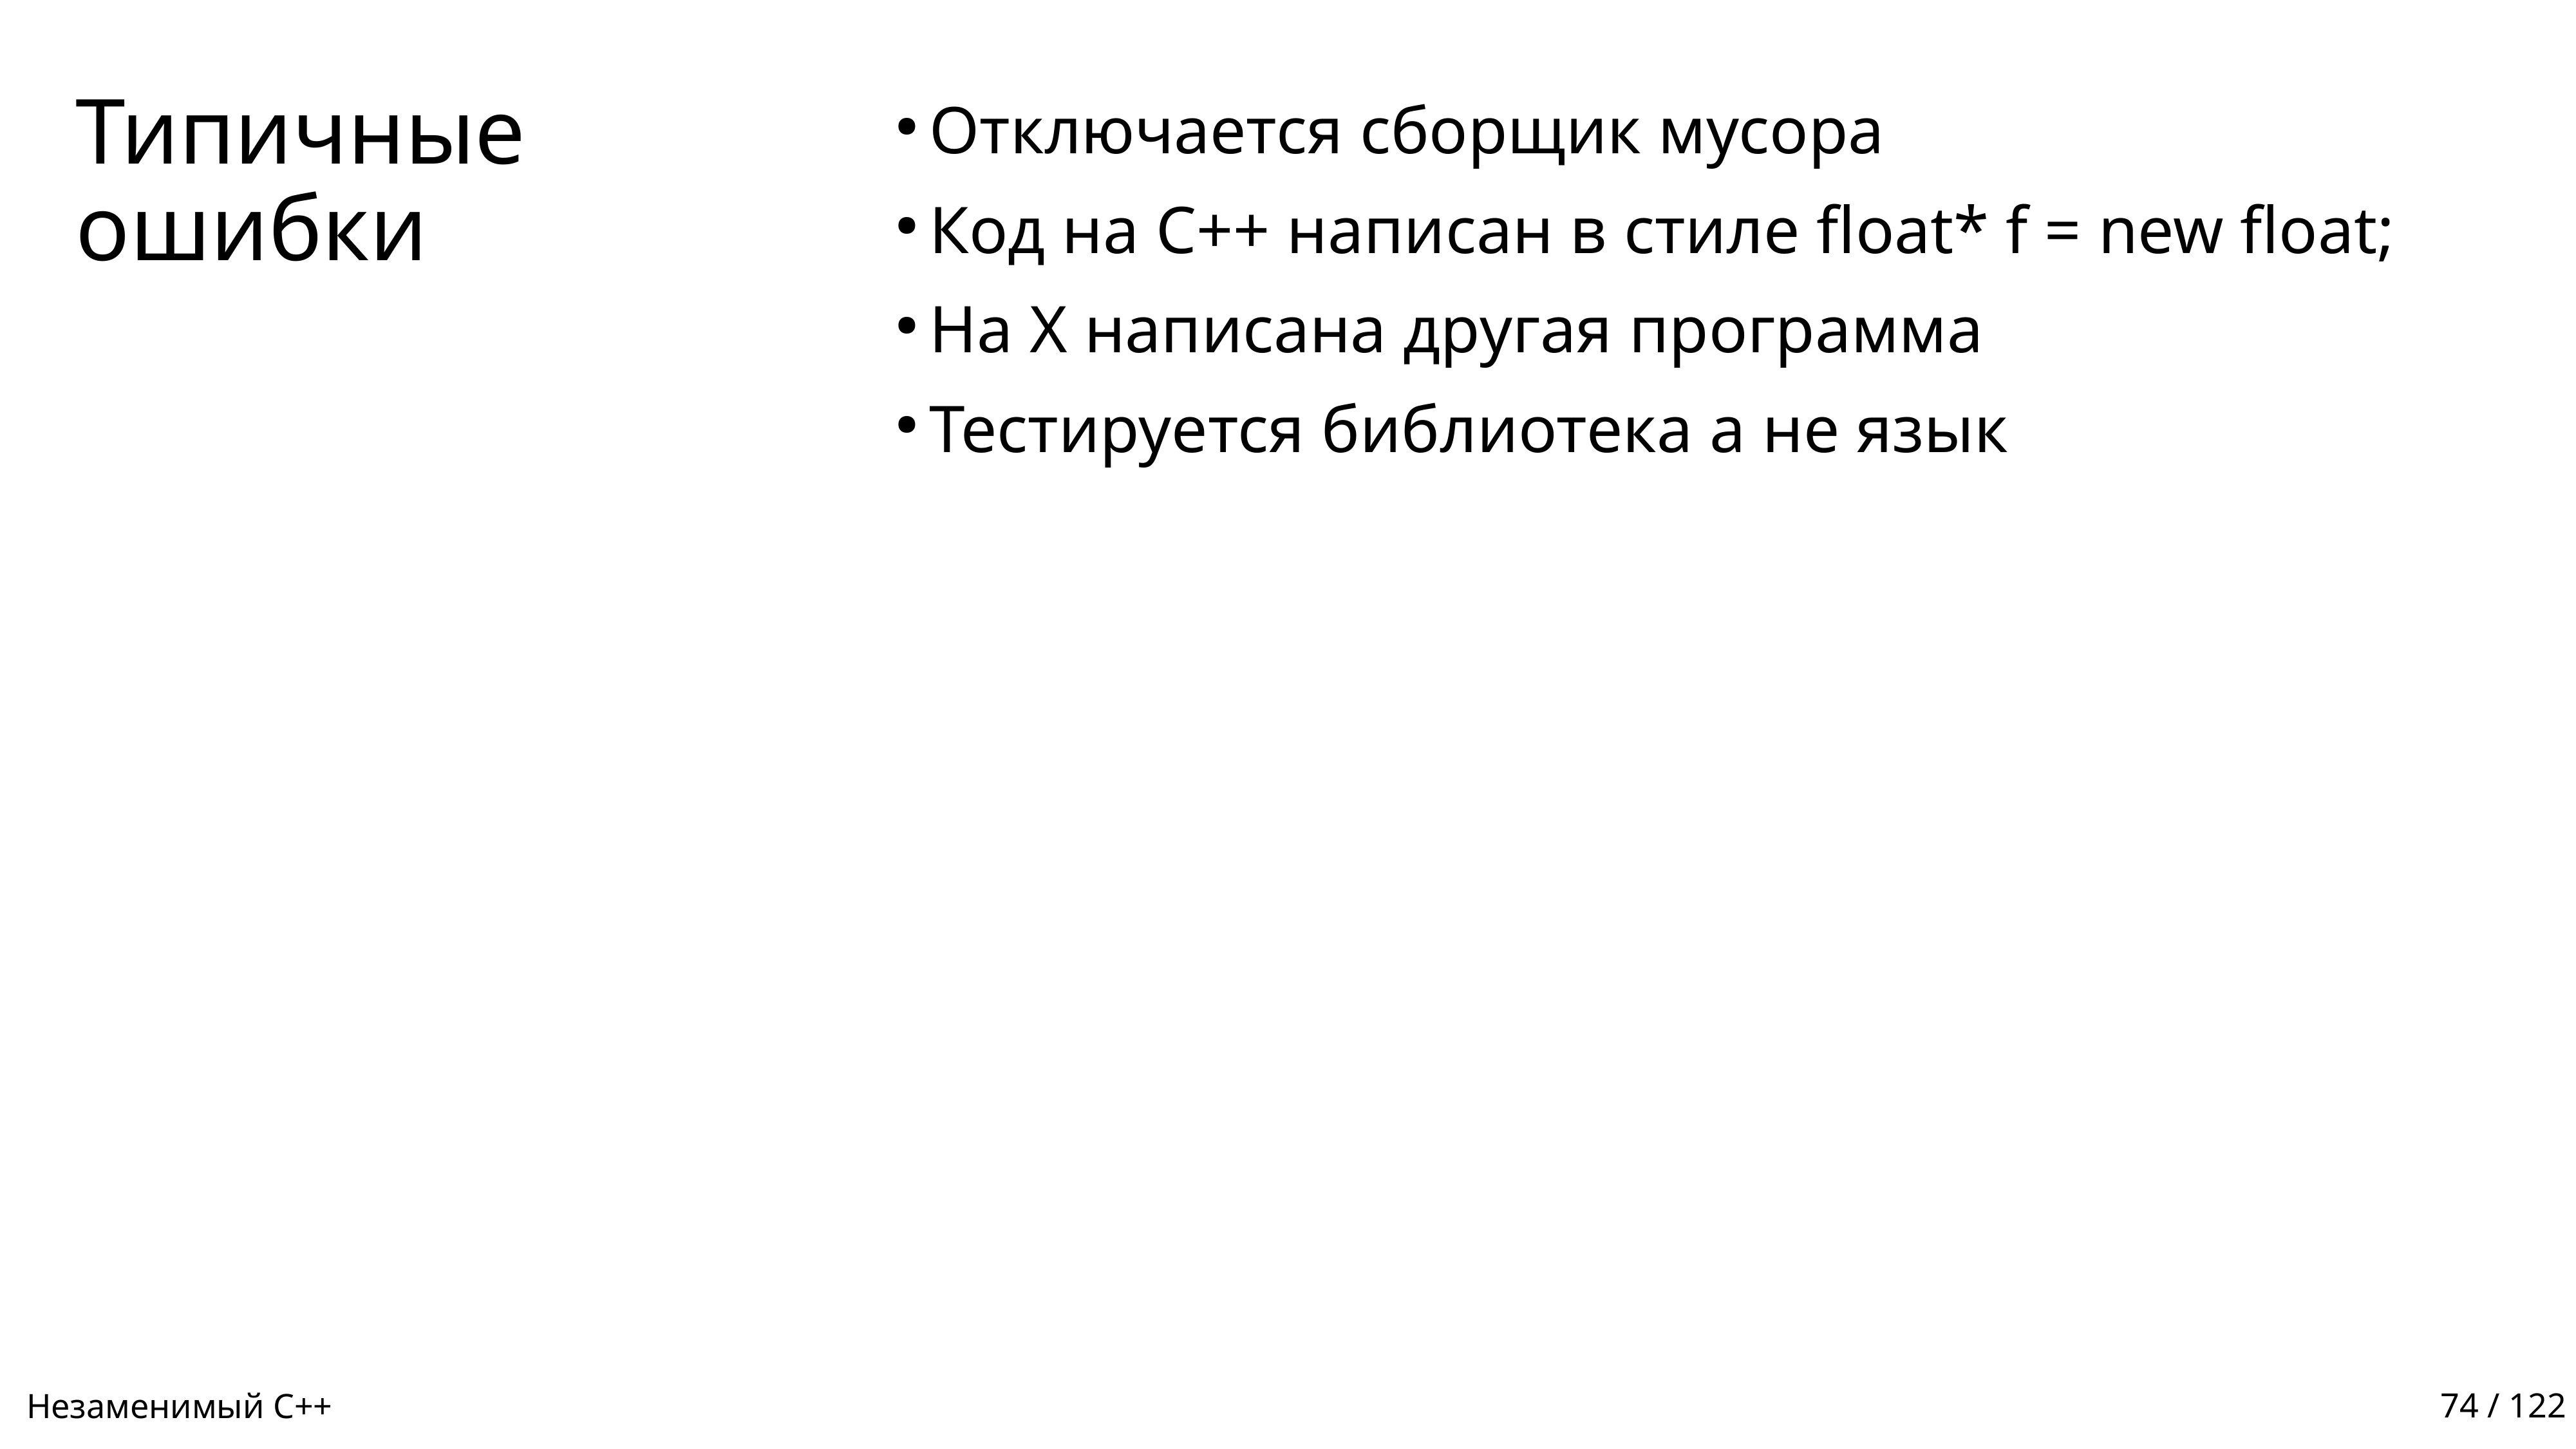

# Типичные ошибки
Отключается сборщик мусора
Код на C++ написан в стиле float* f = new float;
На Х написана другая программа
Тестируется библиотека а не язык
Незаменимый C++